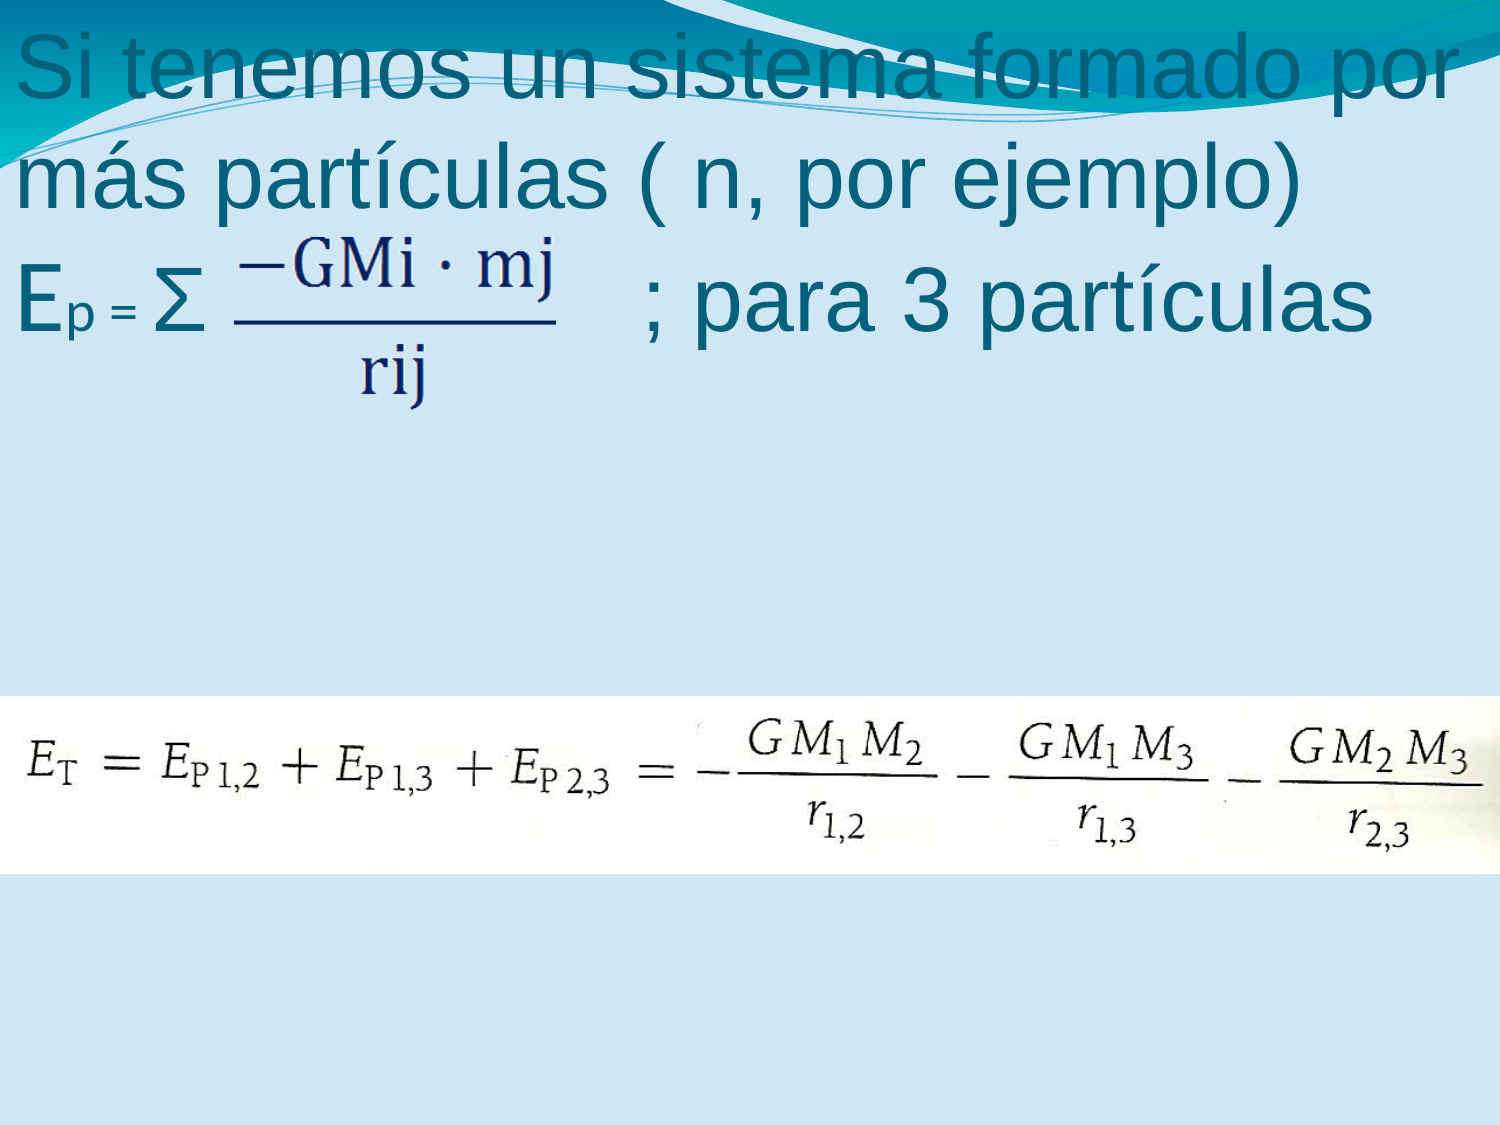

# Si tenemos un sistema formado por más partículas ( n, por ejemplo) Ep = Ʃ ; para 3 partículas